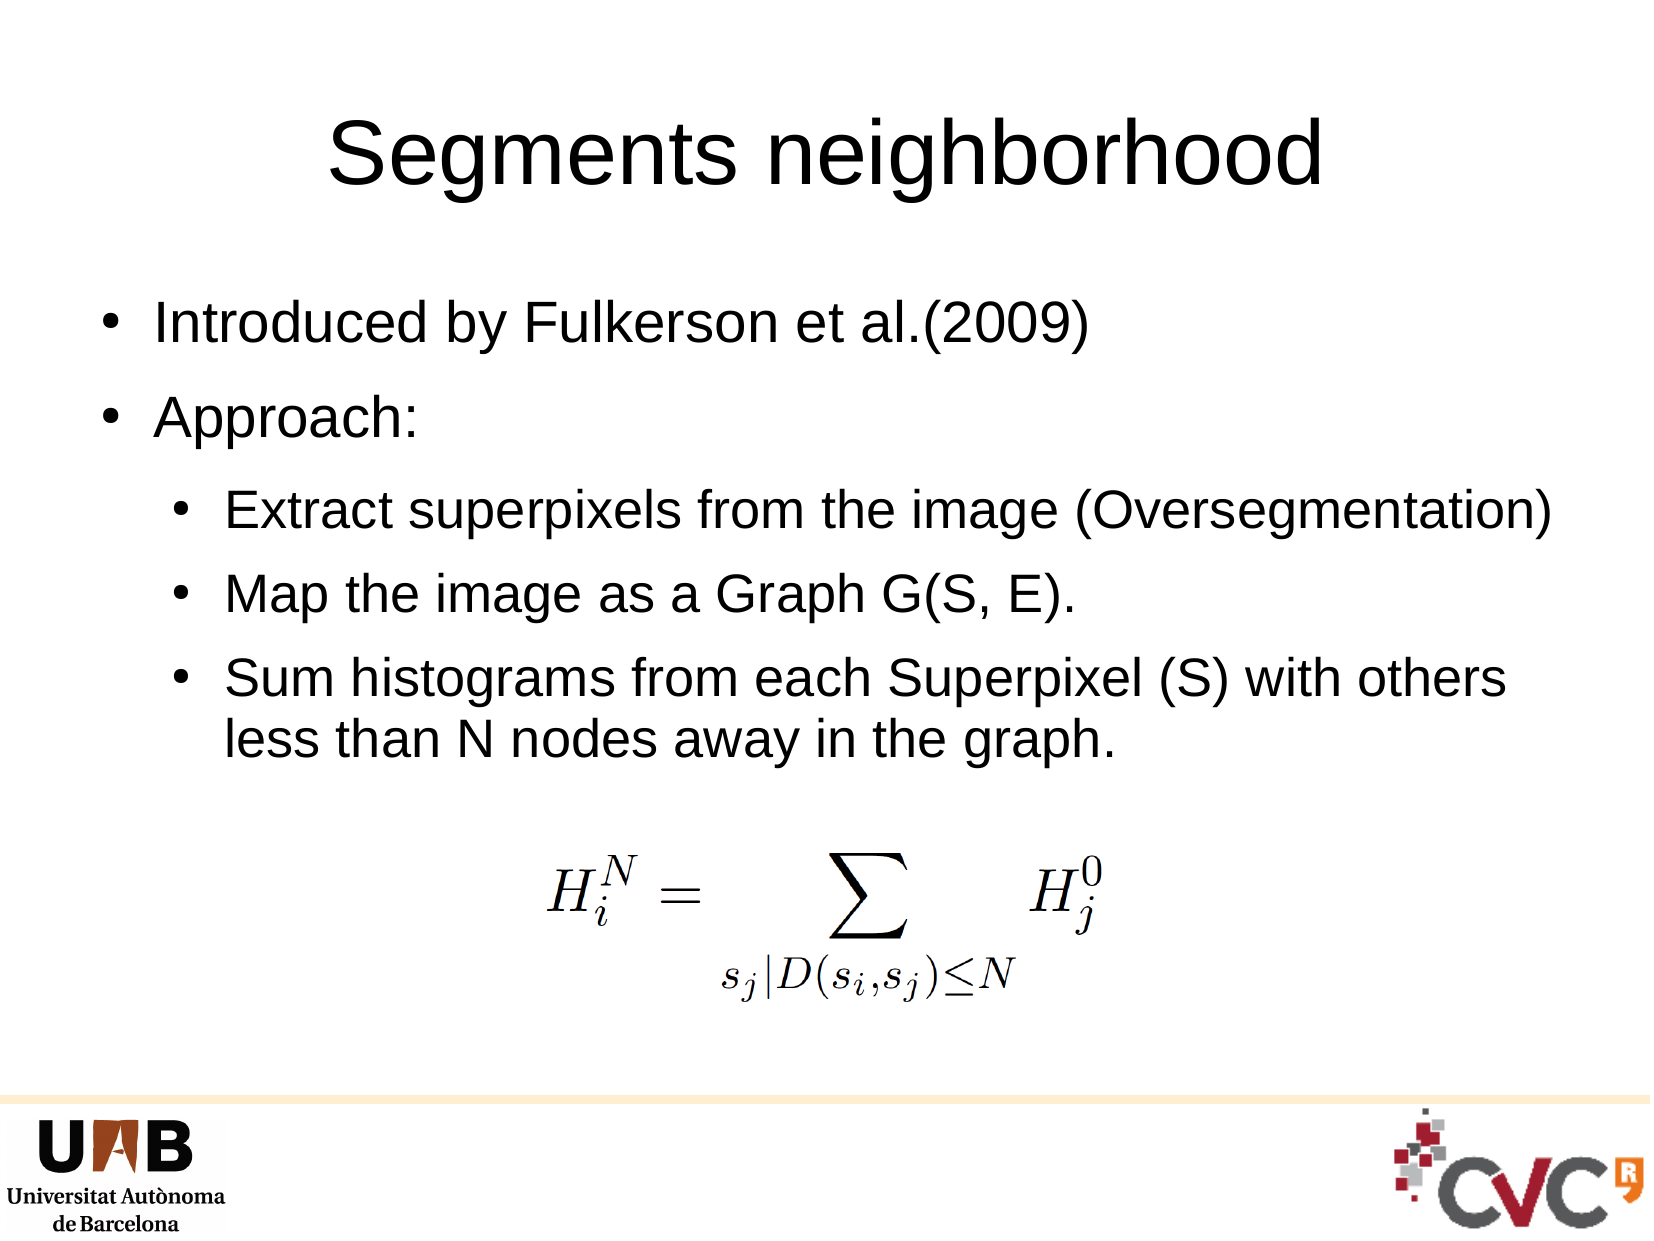

# Segments neighborhood
Introduced by Fulkerson et al.(2009)
Approach:
Extract superpixels from the image (Oversegmentation)
Map the image as a Graph G(S, E).
Sum histograms from each Superpixel (S) with others less than N nodes away in the graph.